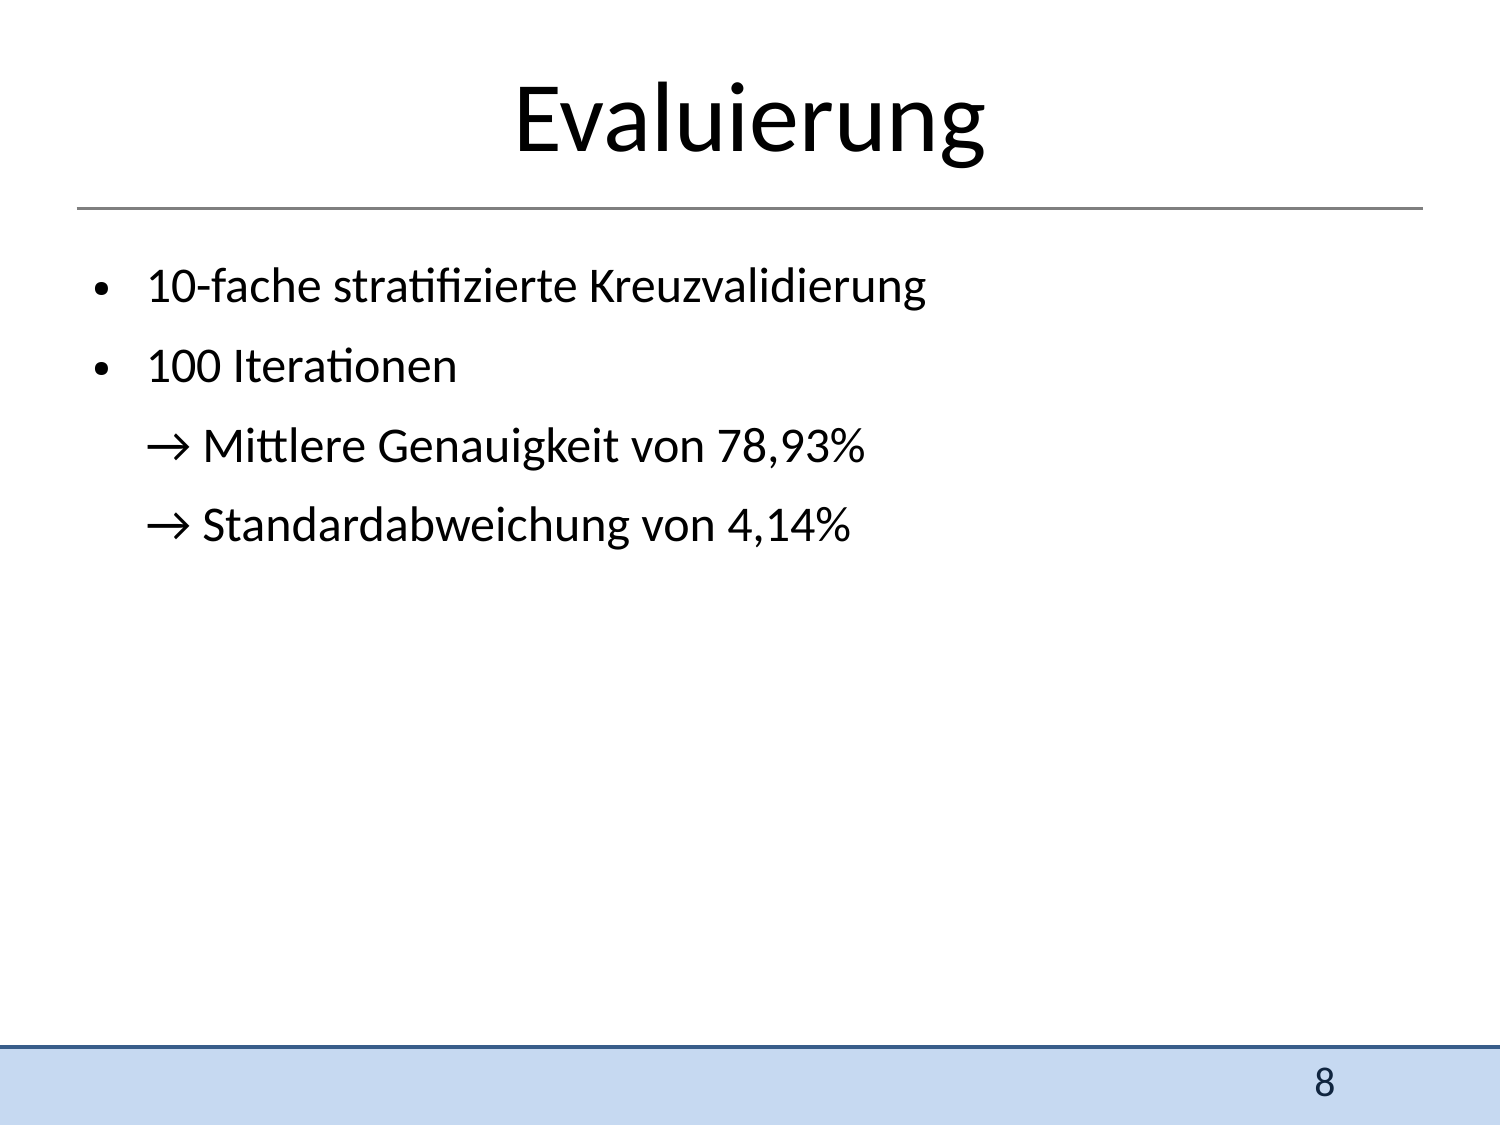

# Evaluierung
10-fache stratifizierte Kreuzvalidierung
100 Iterationen
→ Mittlere Genauigkeit von 78,93%
→ Standardabweichung von 4,14%